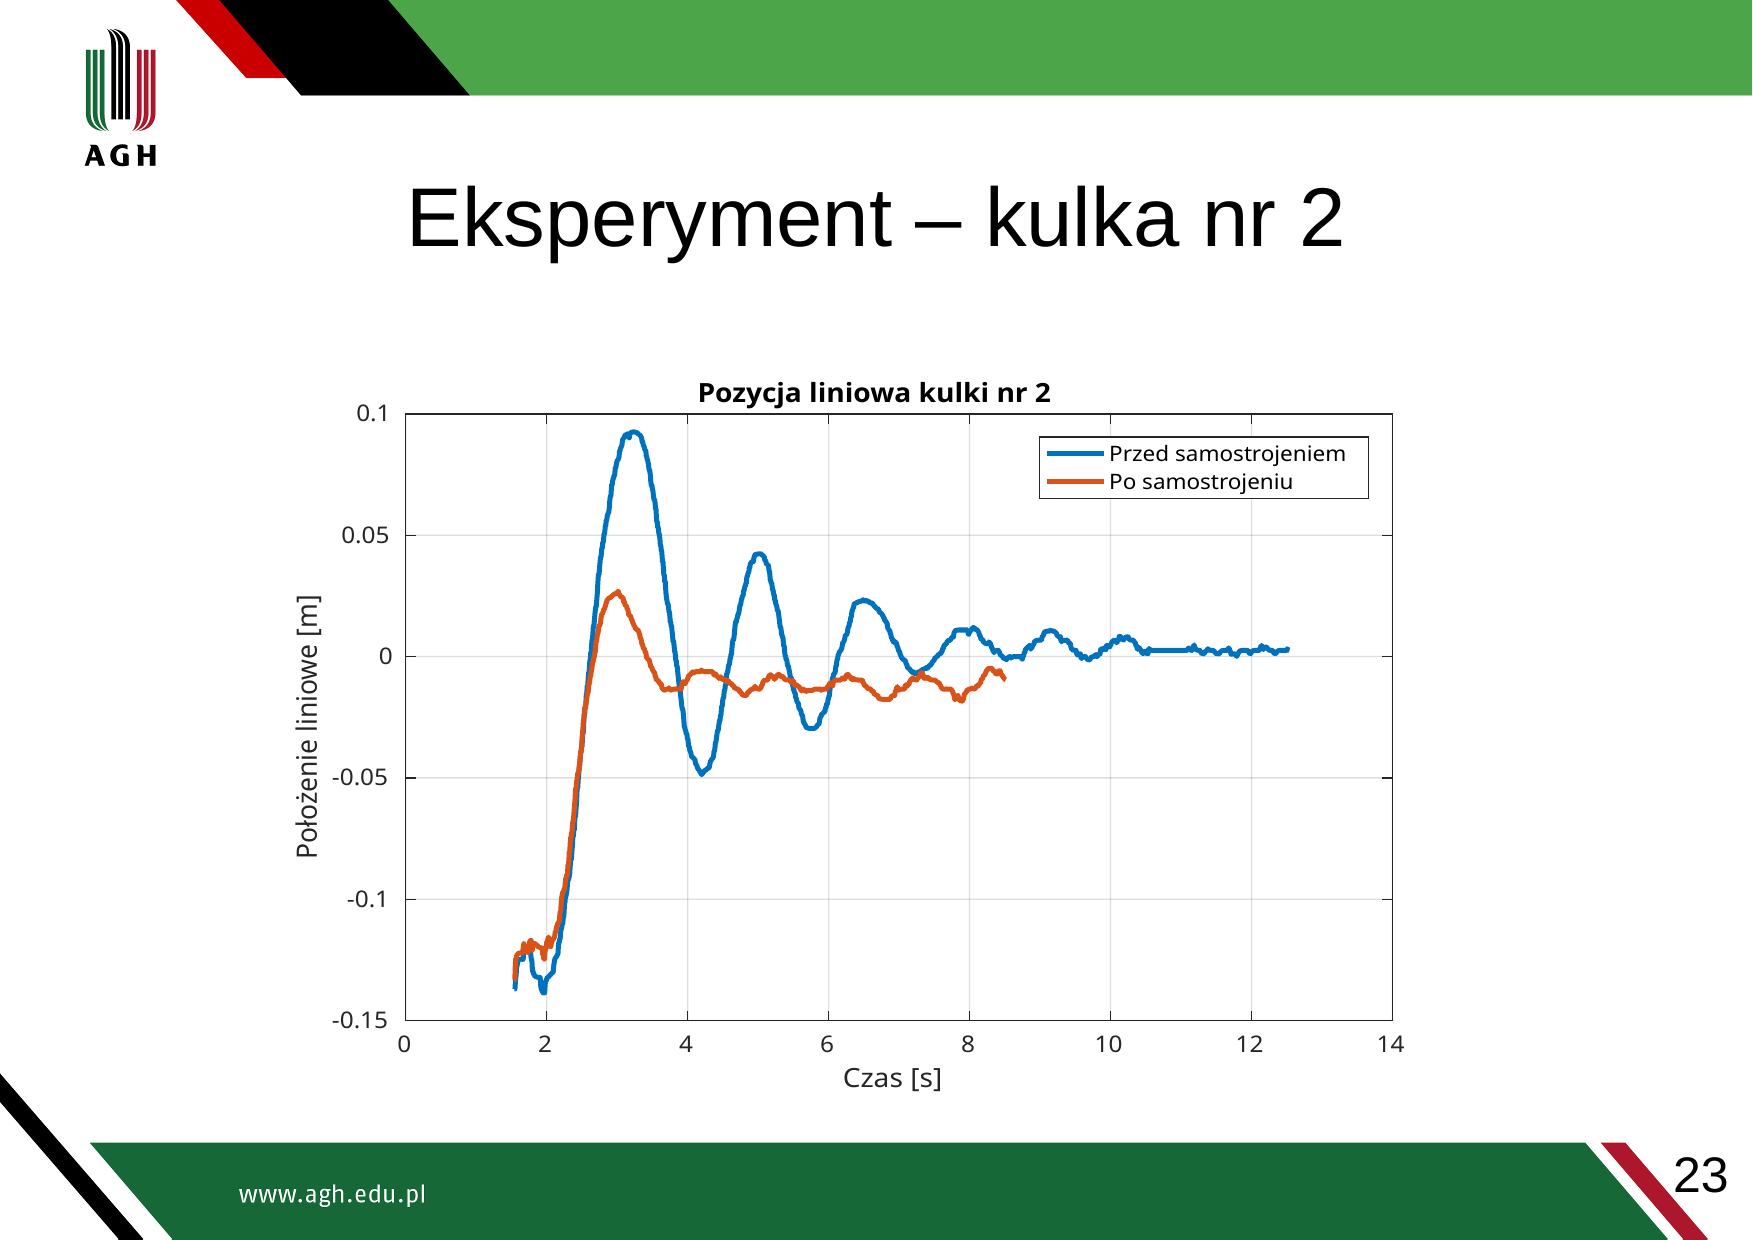

# Eksperyment – kulka nr 2
23